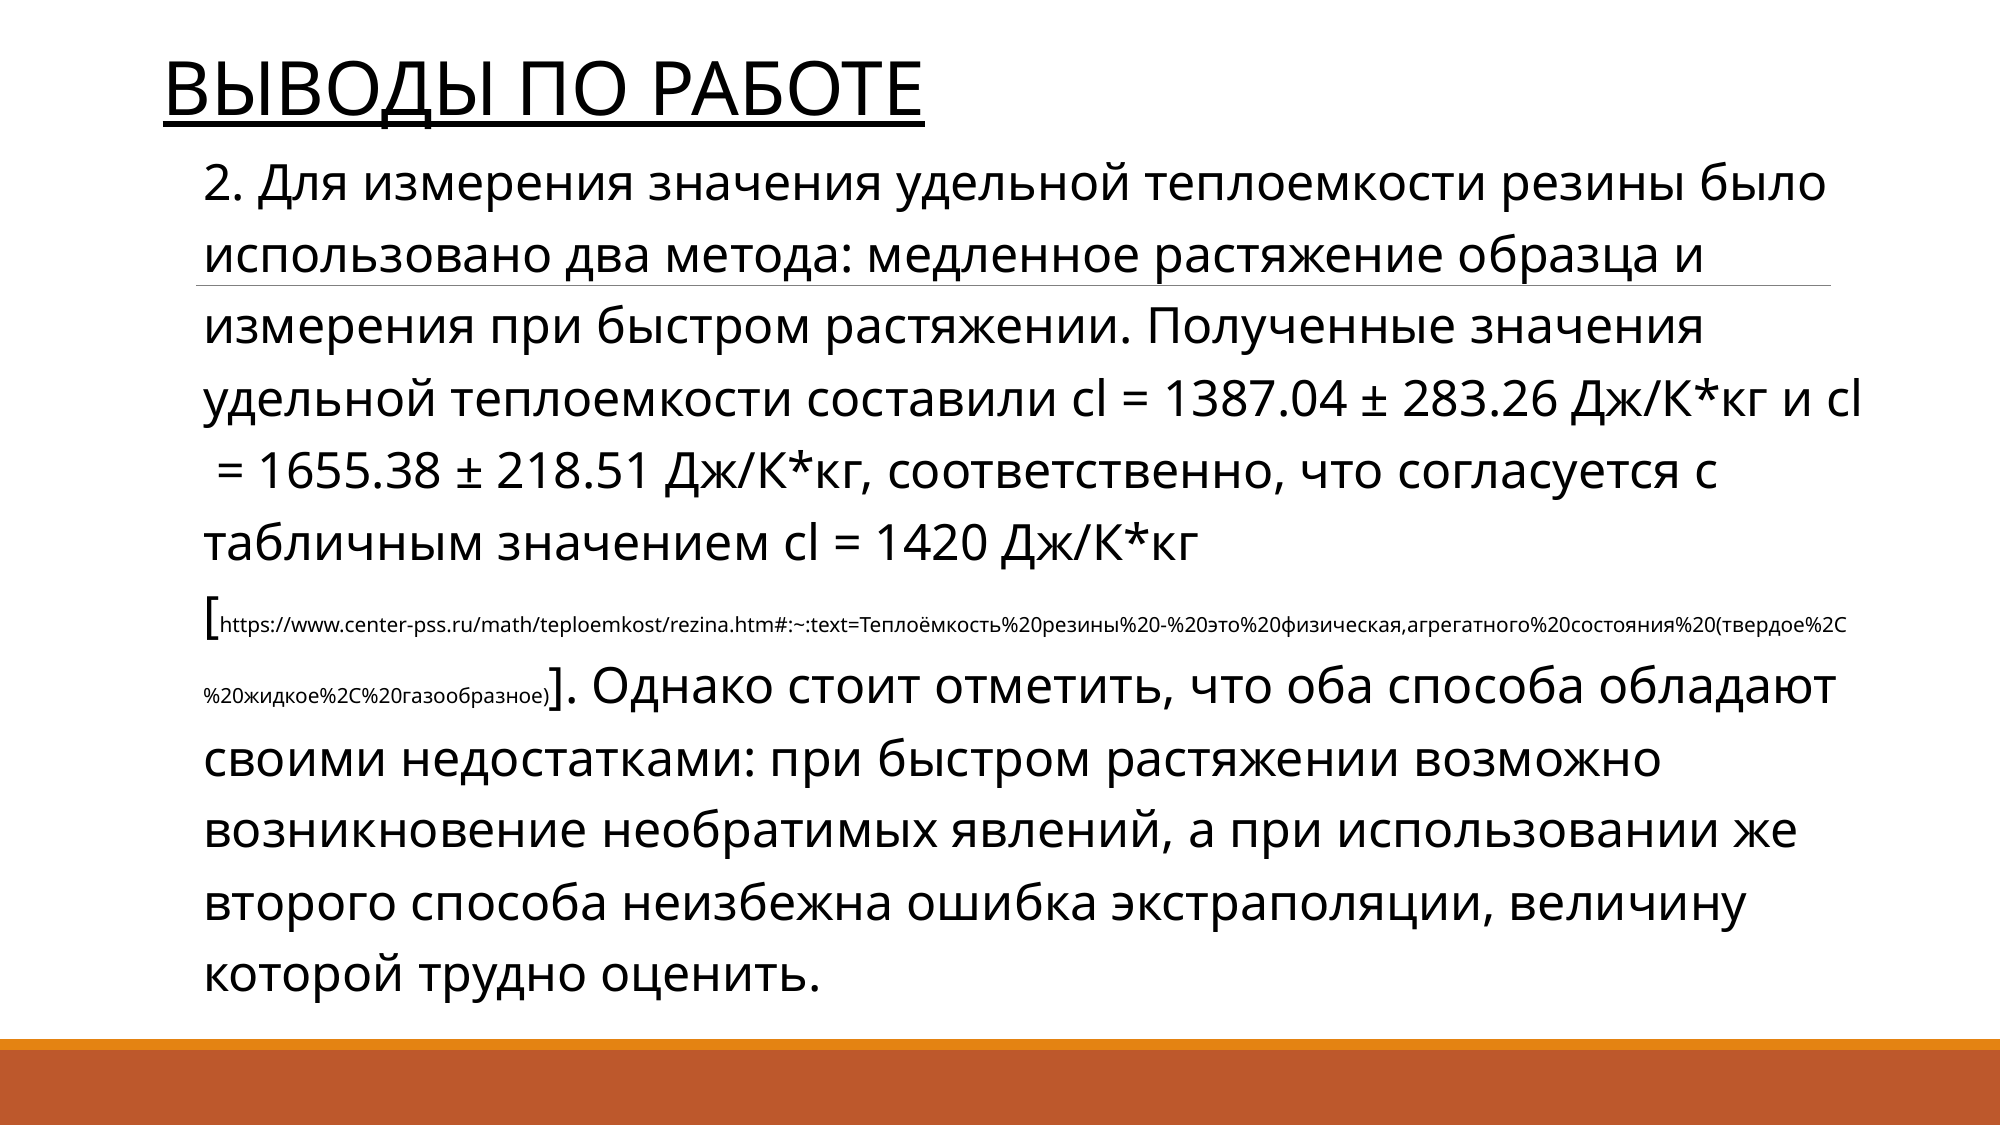

# Выводы по работе
2. Для измерения значения удельной теплоемкости резины было использовано два метода: медленное растяжение образца и измерения при быстром растяжении. Полученные значения удельной теплоемкости составили cl = 1387.04 ± 283.26 Дж/К*кг и cl = 1655.38 ± 218.51 Дж/К*кг, соответственно, что согласуется с табличным значением cl = 1420 Дж/К*кг [https://www.center-pss.ru/math/teploemkost/rezina.htm#:~:text=Теплоёмкость%20резины%20-%20это%20физическая,агрегатного%20состояния%20(твердое%2C%20жидкое%2C%20газообразное)]. Однако стоит отметить, что оба способа обладают своими недостатками: при быстром растяжении возможно возникновение необратимых явлений, а при использовании же второго способа неизбежна ошибка экстраполяции, величину которой трудно оценить.